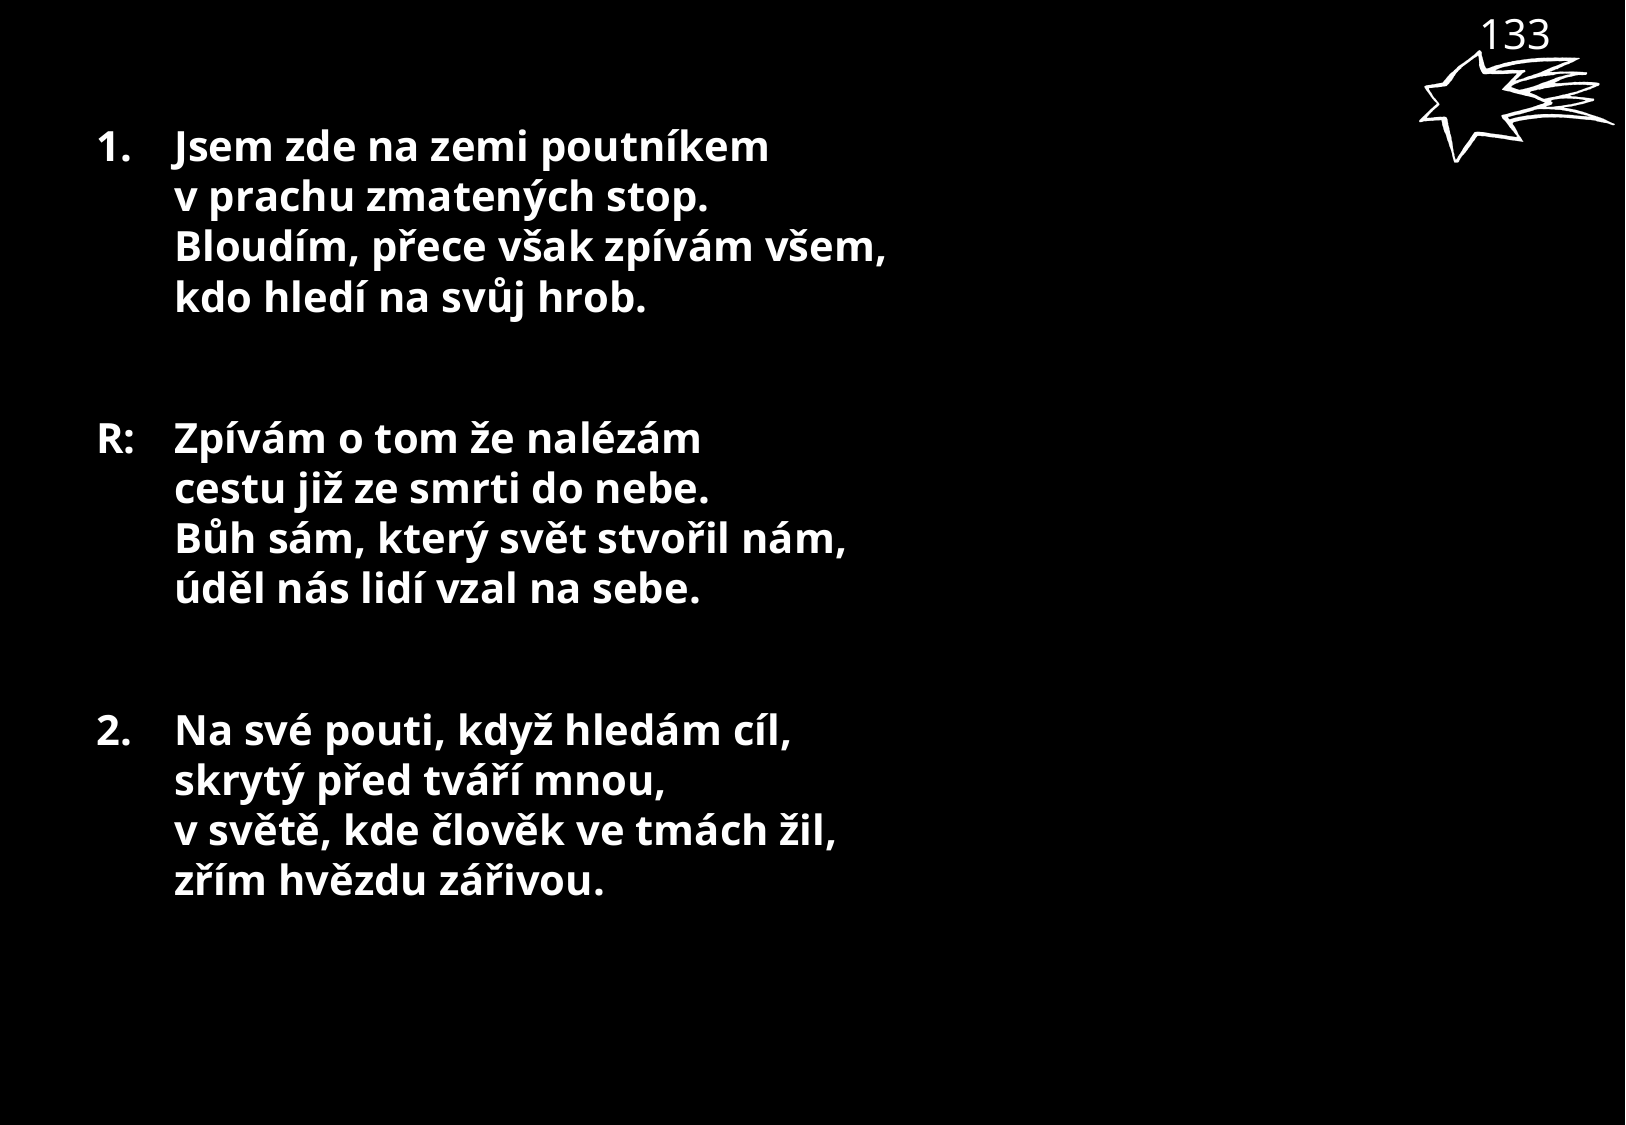

133
# 1.	Jsem zde na zemi poutníkem v prachu zmatených stop. Bloudím, přece však zpívám všem, kdo hledí na svůj hrob.
R: 	Zpívám o tom že nalézám
cestu již ze smrti do nebe.
Bůh sám, který svět stvořil nám,
úděl nás lidí vzal na sebe.
2.	Na své pouti, když hledám cíl,
skrytý před tváří mnou,
v světě, kde člověk ve tmách žil,
zřím hvězdu zářivou.